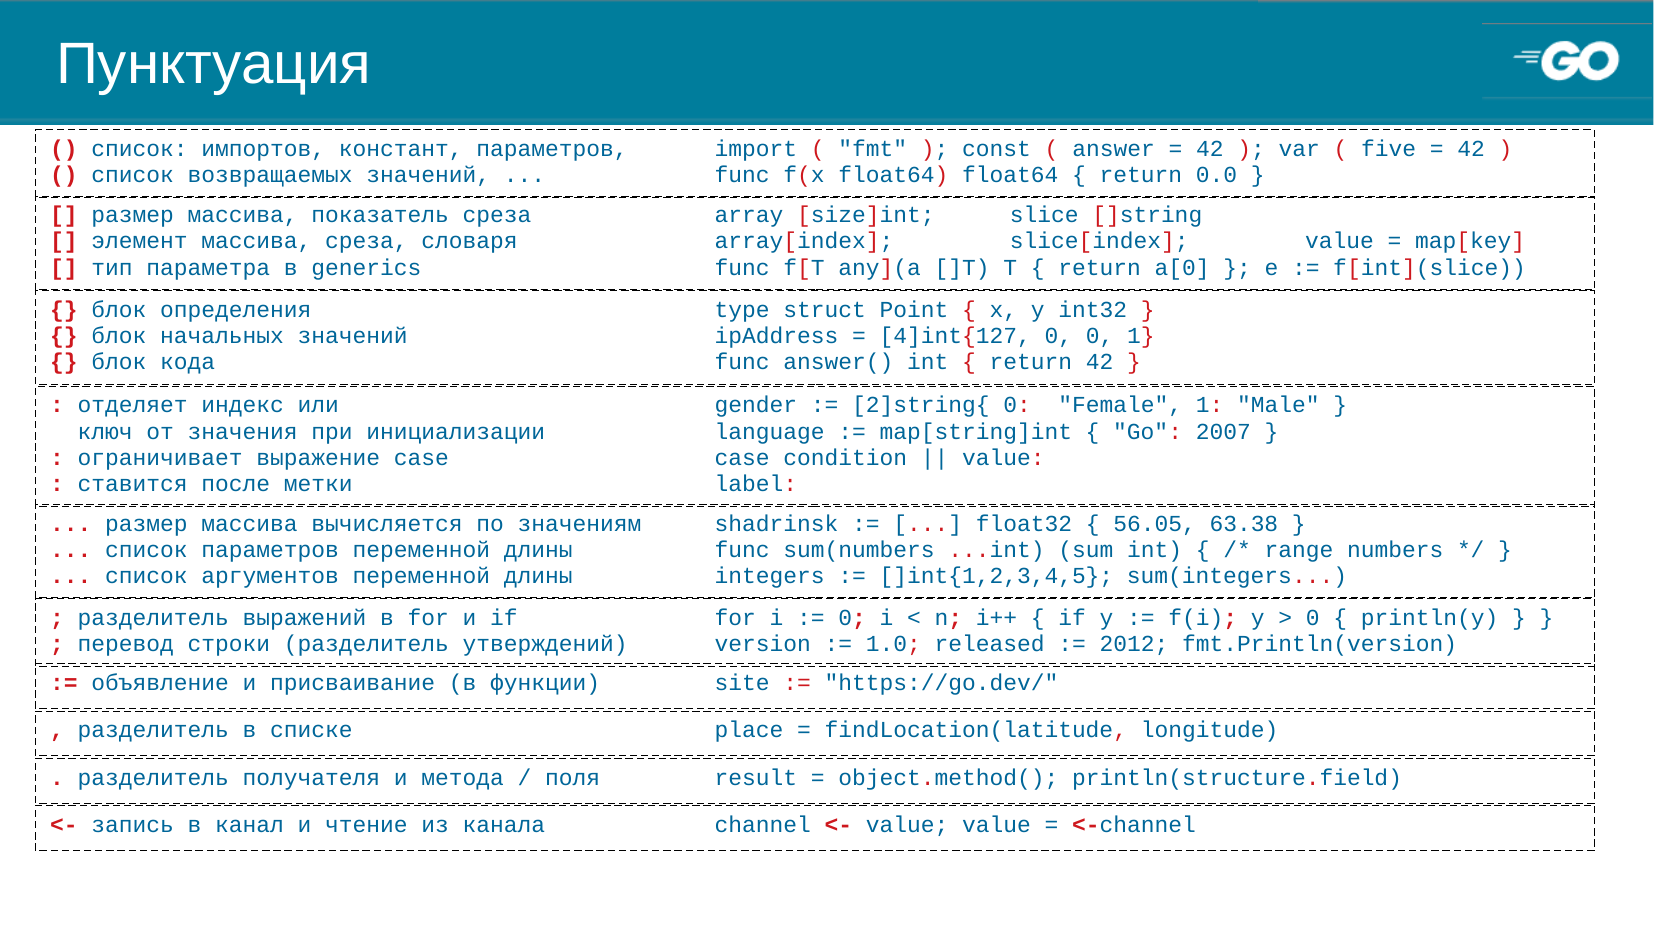

Пунктуация
() список: импортов, констант, параметров,		import ( "fmt" ); const ( answer = 42 ); var ( five = 42 )
() список возвращаемых значений, ...			func f(x float64) float64 { return 0.0 }
[] размер массива, показатель среза			array [size]int;		slice []string
[] элемент массива, среза, словаря			array[index];		slice[index];		value = map[key]
[] тип параметра в generics				func f[T any](a []T) T { return a[0] }; e := f[int](slice))
{} блок определения						type struct Point { x, y int32 }
{} блок начальных значений					ipAddress = [4]int{127, 0, 0, 1}
{} блок кода							func answer() int { return 42 }
: отделяет индекс или 					gender := [2]string{ 0: "Female", 1: "Male" }
 ключ от значения при инициализации			language := map[string]int { "Go": 2007 }
: ограничивает выражение case				case condition || value:
: ставится после метки					label:
... размер массива вычисляется по значениям	shadrinsk := [...] float32 { 56.05, 63.38 }
... список параметров переменной длины		func sum(numbers ...int) (sum int) { /* range numbers */ }
... список аргументов переменной длины		integers := []int{1,2,3,4,5}; sum(integers...)
; разделитель выражений в for и if			for i := 0; i < n; i++ { if y := f(i); y > 0 { println(y) } }
; перевод строки (разделитель утверждений)		version := 1.0; released := 2012; fmt.Println(version)
:= объявление и присваивание (в функции)		site := "https://go.dev/"
, разделитель в списке					place = findLocation(latitude, longitude)
. разделитель получателя и метода / поля		result = object.method(); println(structure.field)
<- запись в канал и чтение из канала			channel <- value; value = <-channel